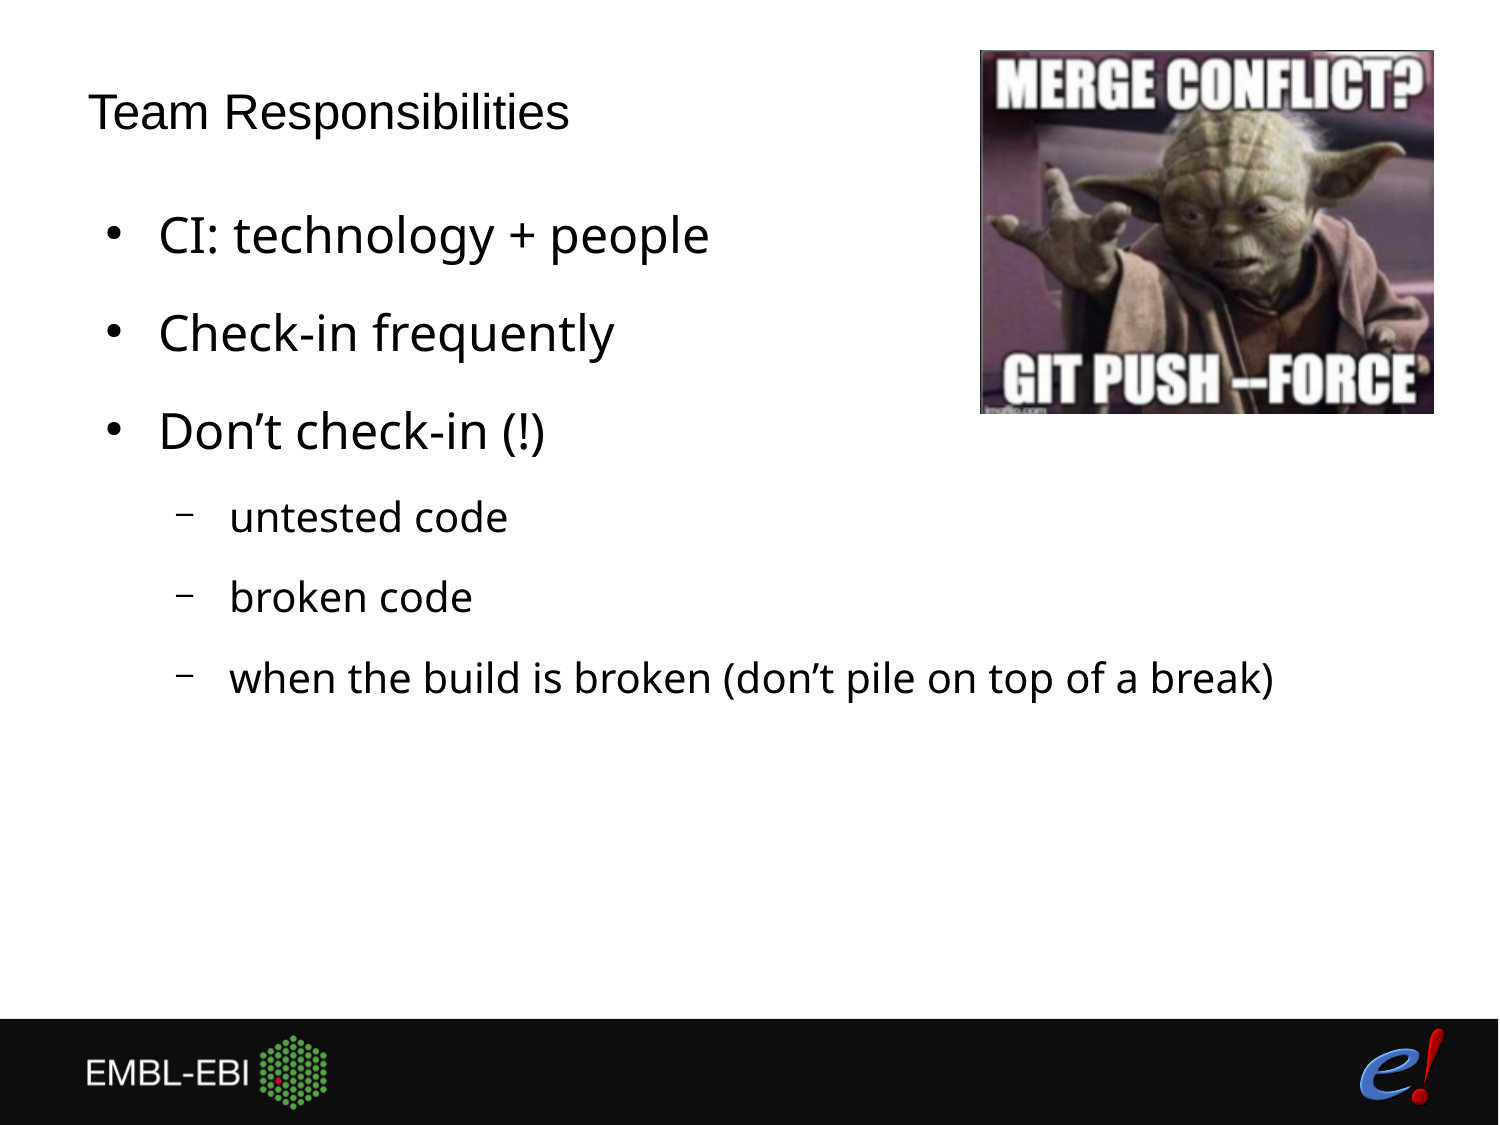

# Team Responsibilities
CI: technology + people
Check-in frequently
Don’t check-in (!)
untested code
broken code
when the build is broken (don’t pile on top of a break)